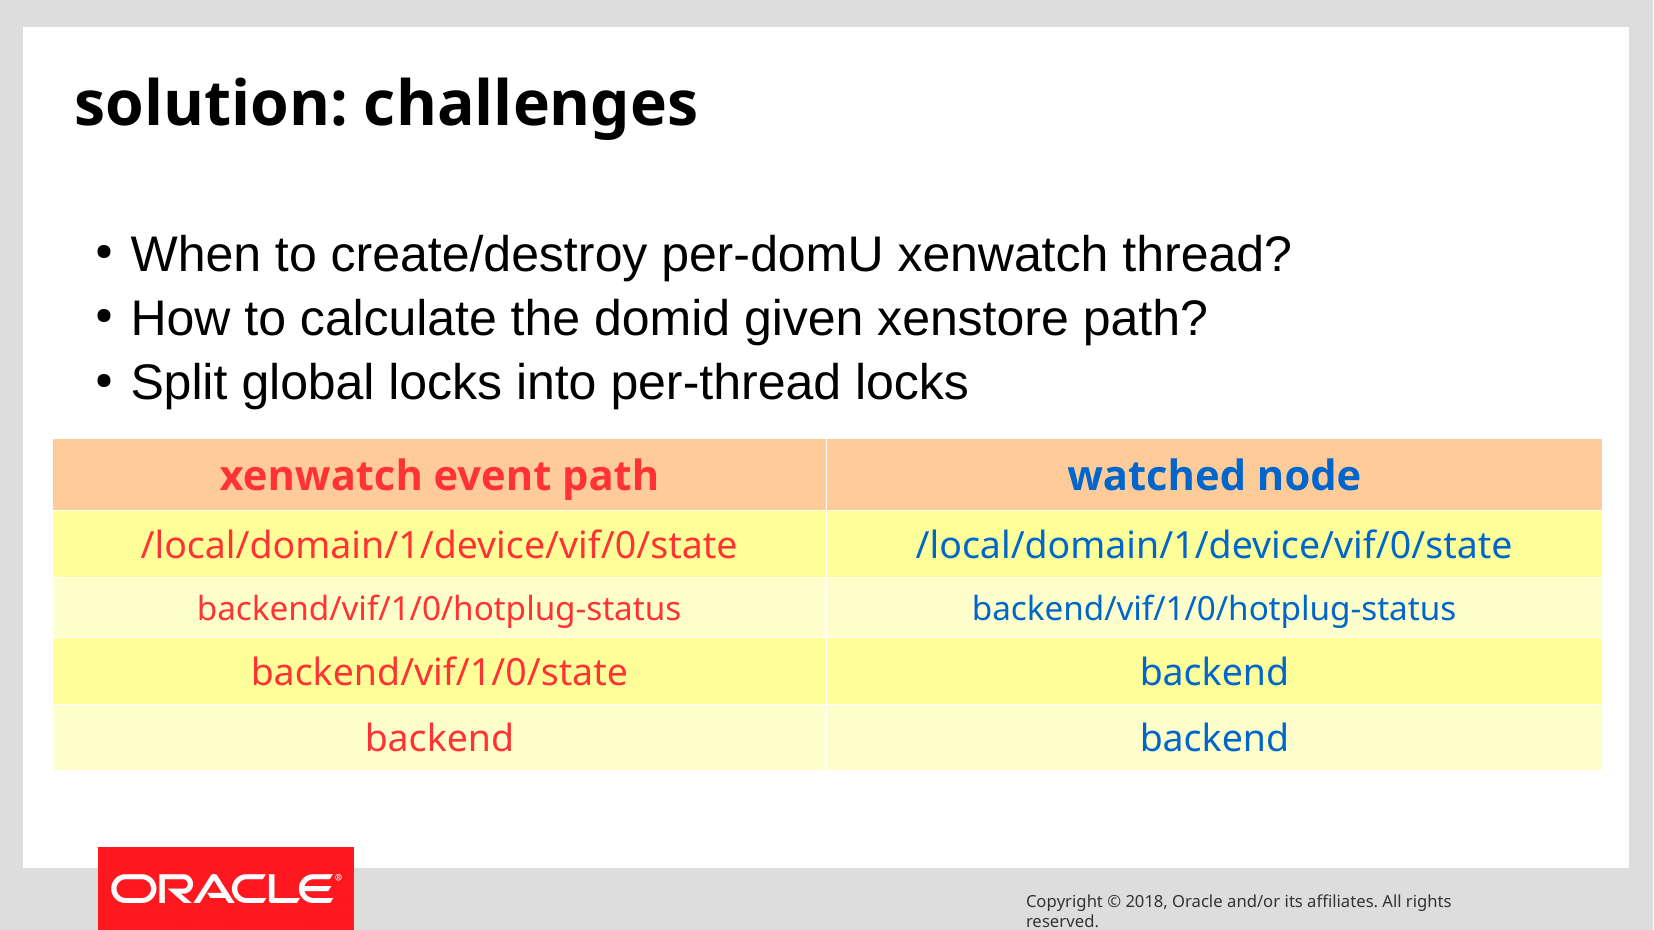

solution: challenges
When to create/destroy per-domU xenwatch thread?
How to calculate the domid given xenstore path?
Split global locks into per-thread locks
| xenwatch event path | watched node |
| --- | --- |
| /local/domain/1/device/vif/0/state | /local/domain/1/device/vif/0/state |
| backend/vif/1/0/hotplug-status | backend/vif/1/0/hotplug-status |
| backend/vif/1/0/state | backend |
| backend | backend |
Copyright © 2018, Oracle and/or its affiliates. All rights reserved.